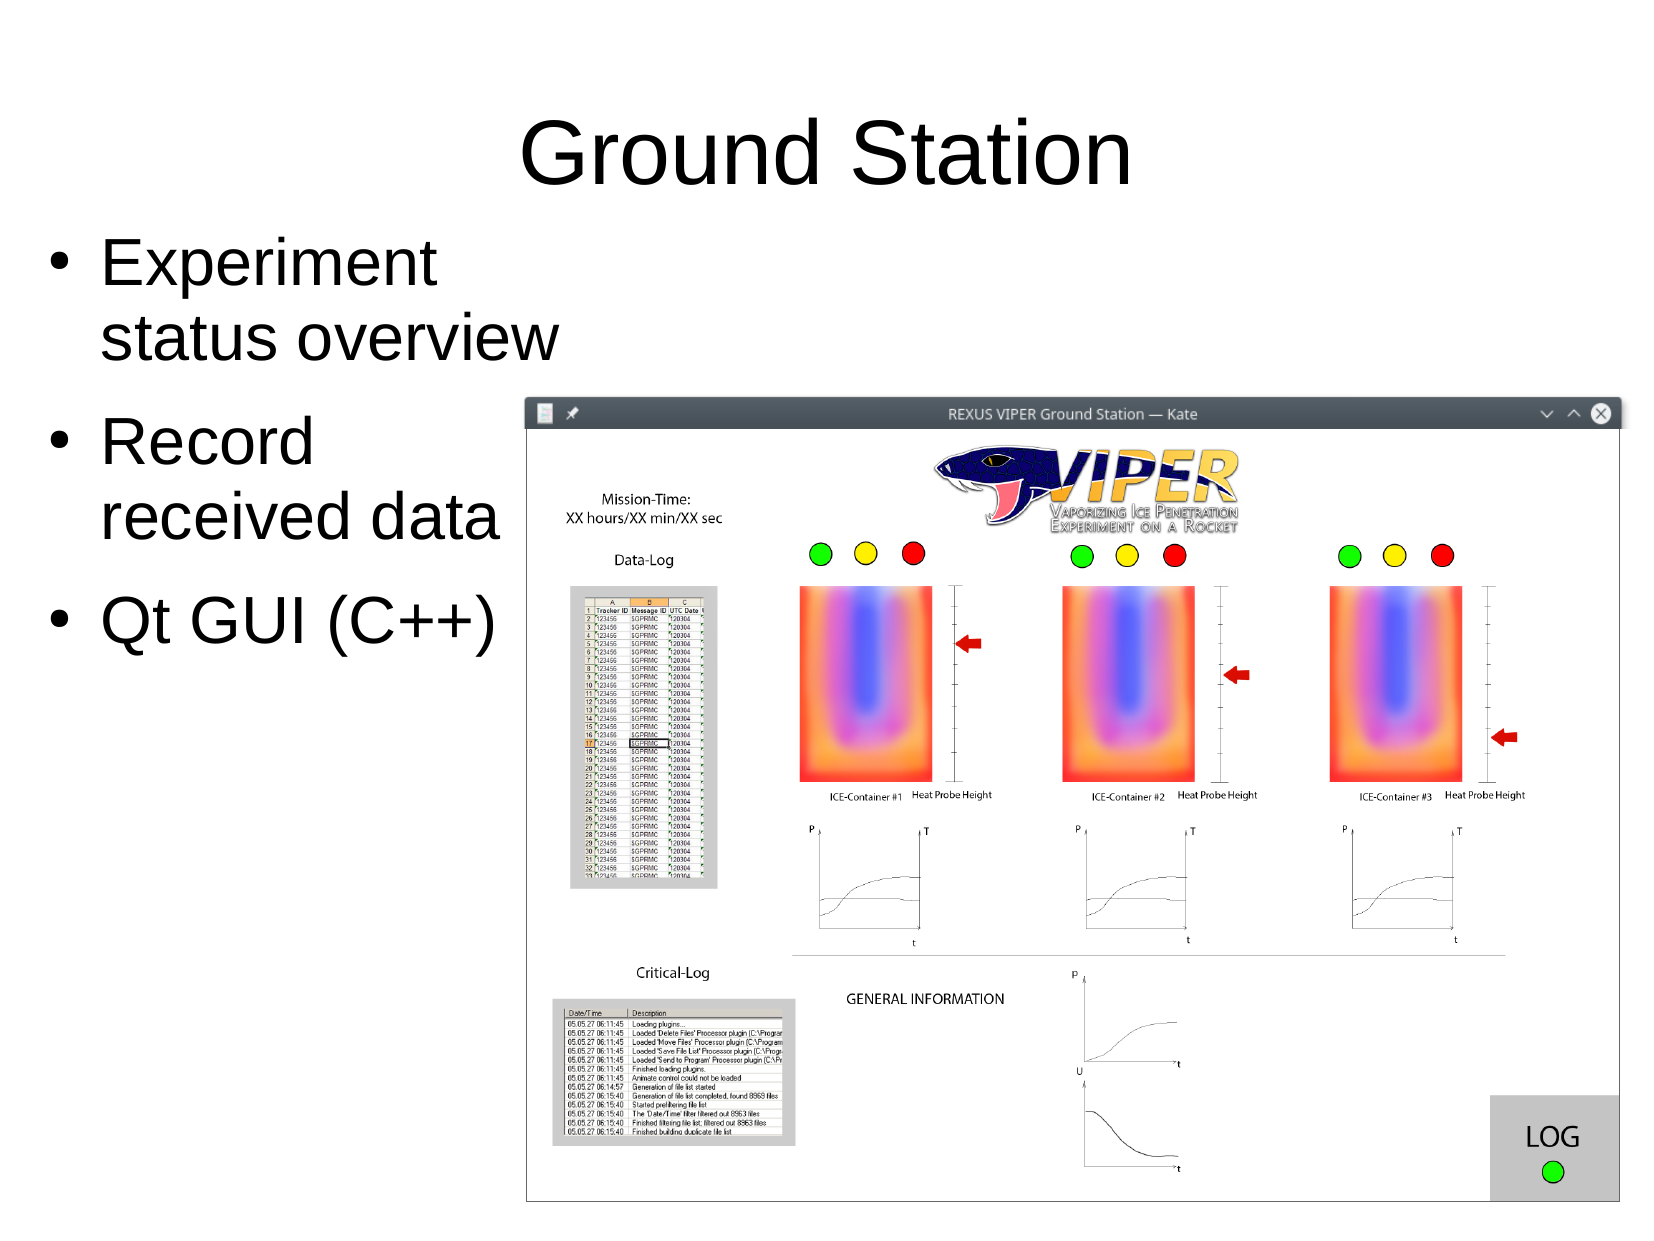

# Ground Station
Experiment status overview
Record received data
Qt GUI (C++)